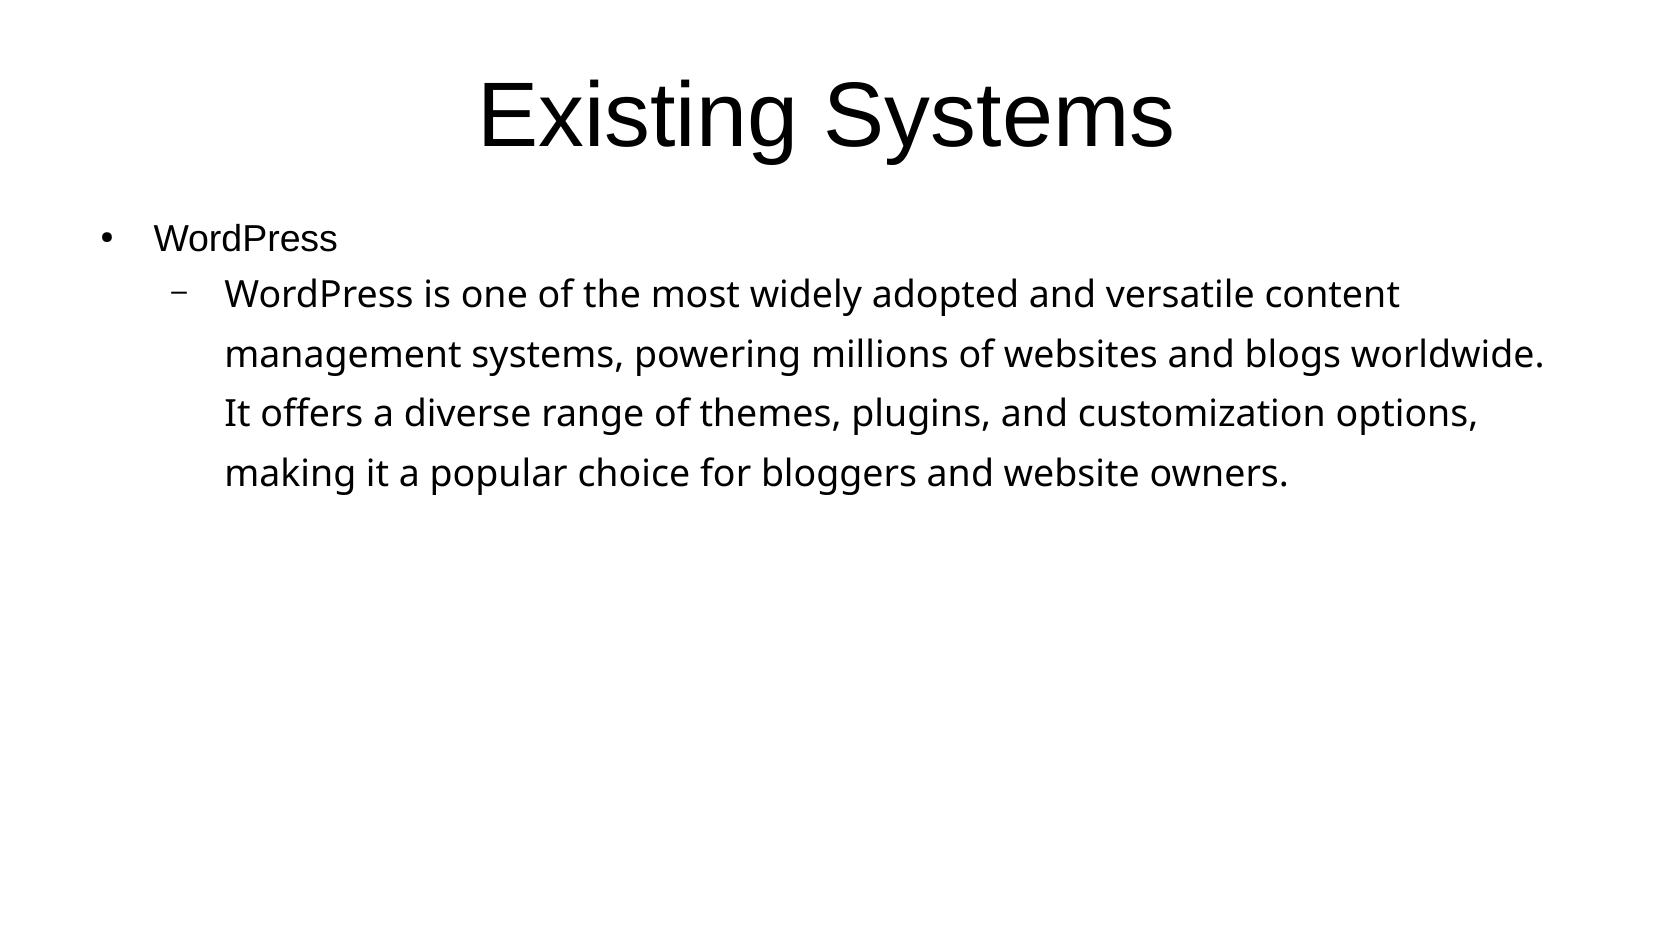

# Existing Systems
WordPress
WordPress is one of the most widely adopted and versatile content management systems, powering millions of websites and blogs worldwide. It offers a diverse range of themes, plugins, and customization options, making it a popular choice for bloggers and website owners.